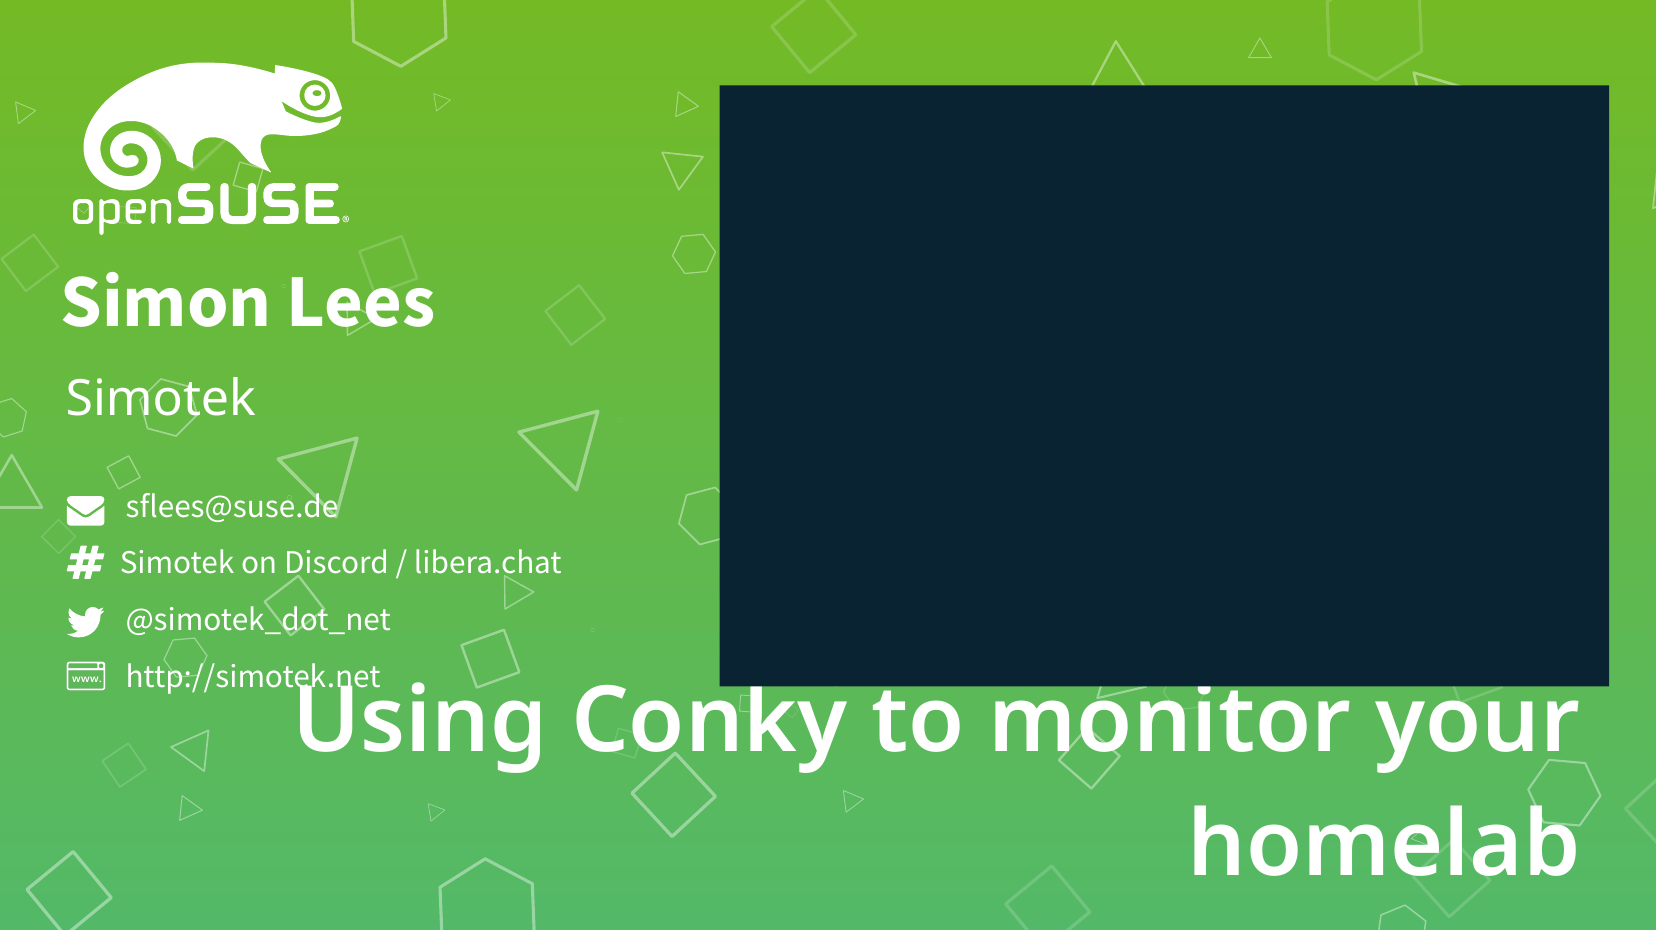

Simon Lees
Simotek
sflees@suse.de
Simotek on Discord / libera.chat
# Using Conky to monitor your homelab
@simotek_dot_net
http://simotek.net